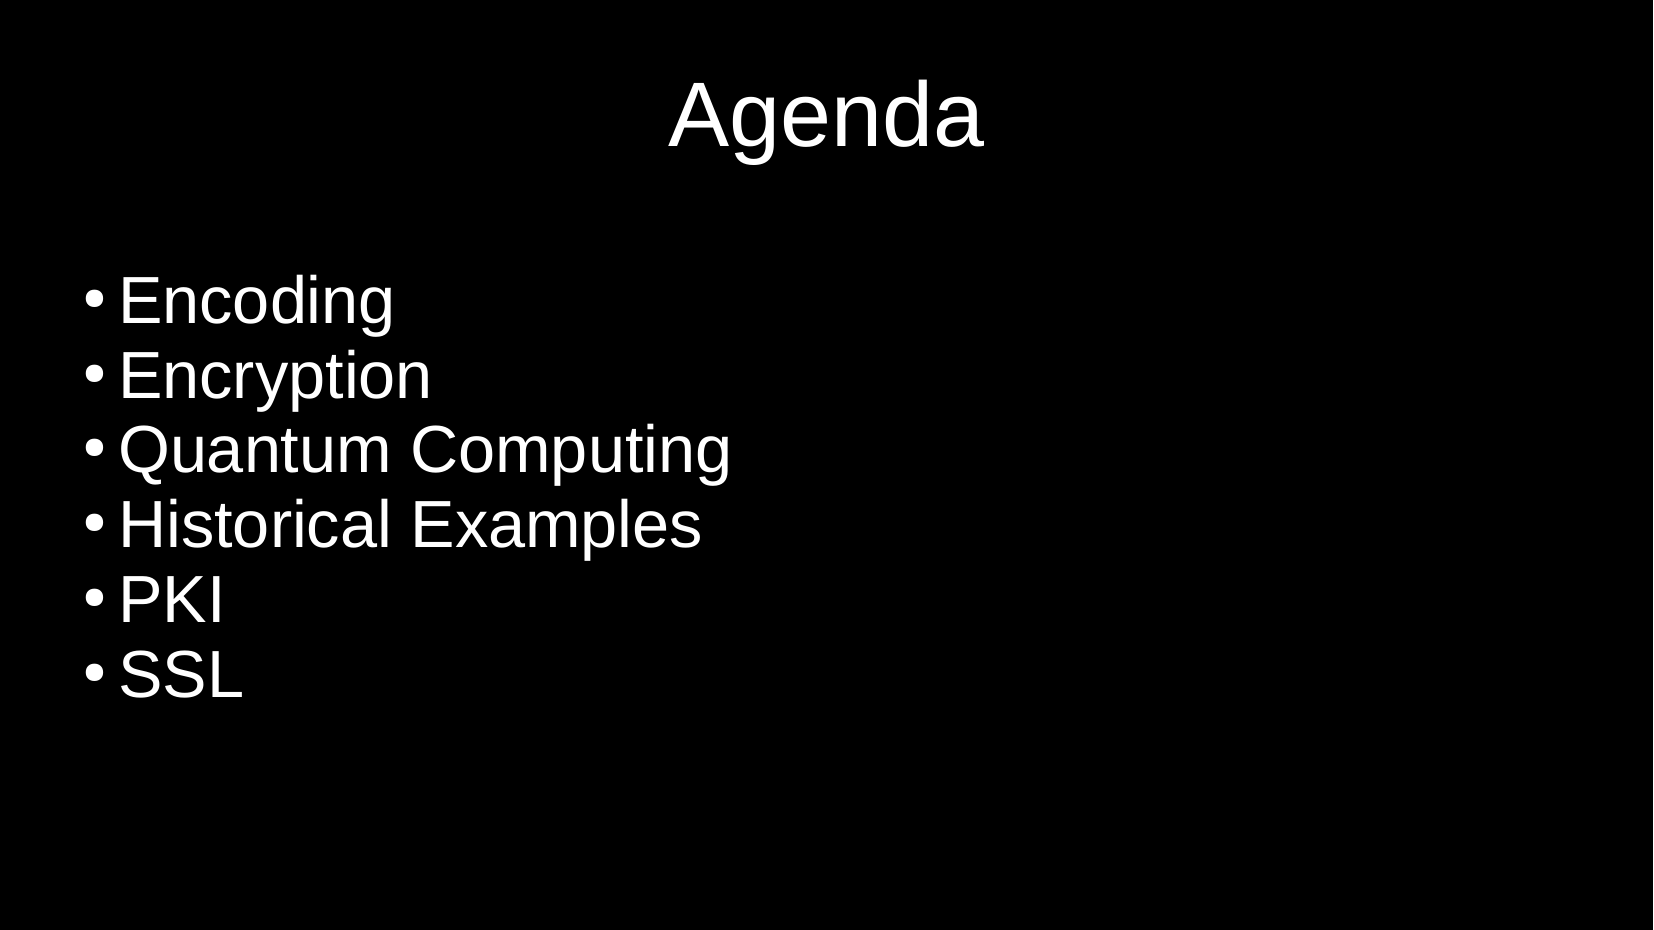

# Agenda
Encoding
Encryption
Quantum Computing
Historical Examples
PKI
SSL